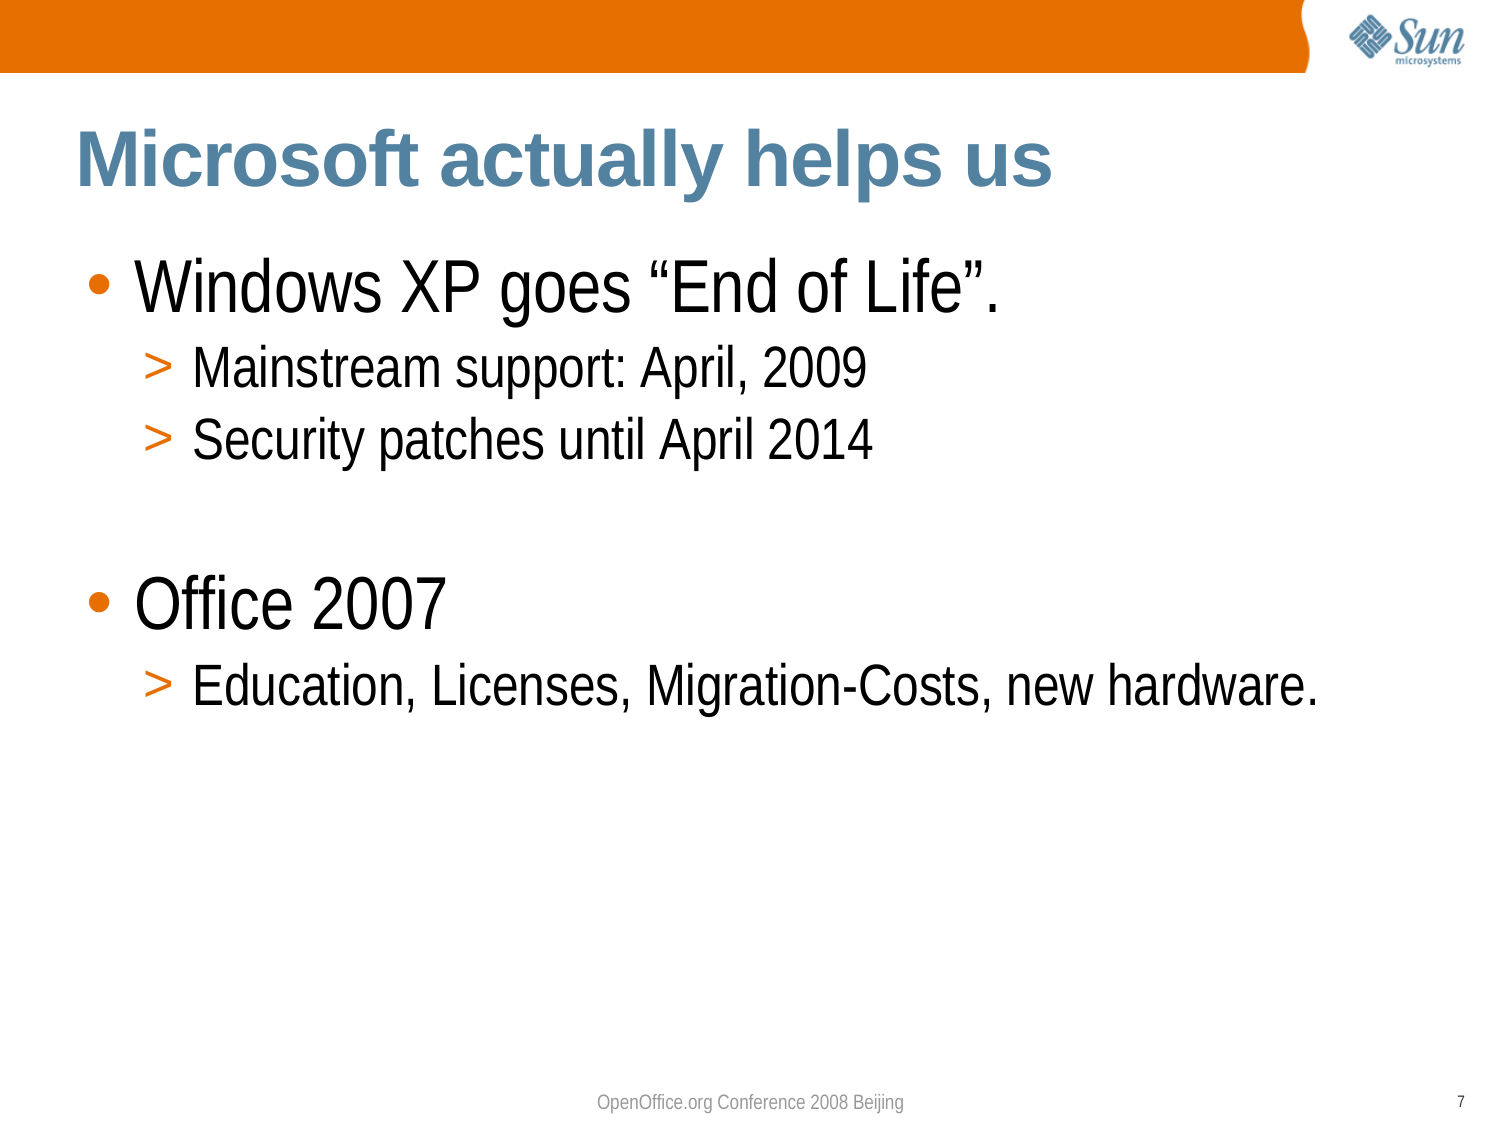

# Microsoft actually helps us
Windows XP goes “End of Life”.
Mainstream support: April, 2009
Security patches until April 2014
Office 2007
Education, Licenses, Migration-Costs, new hardware.